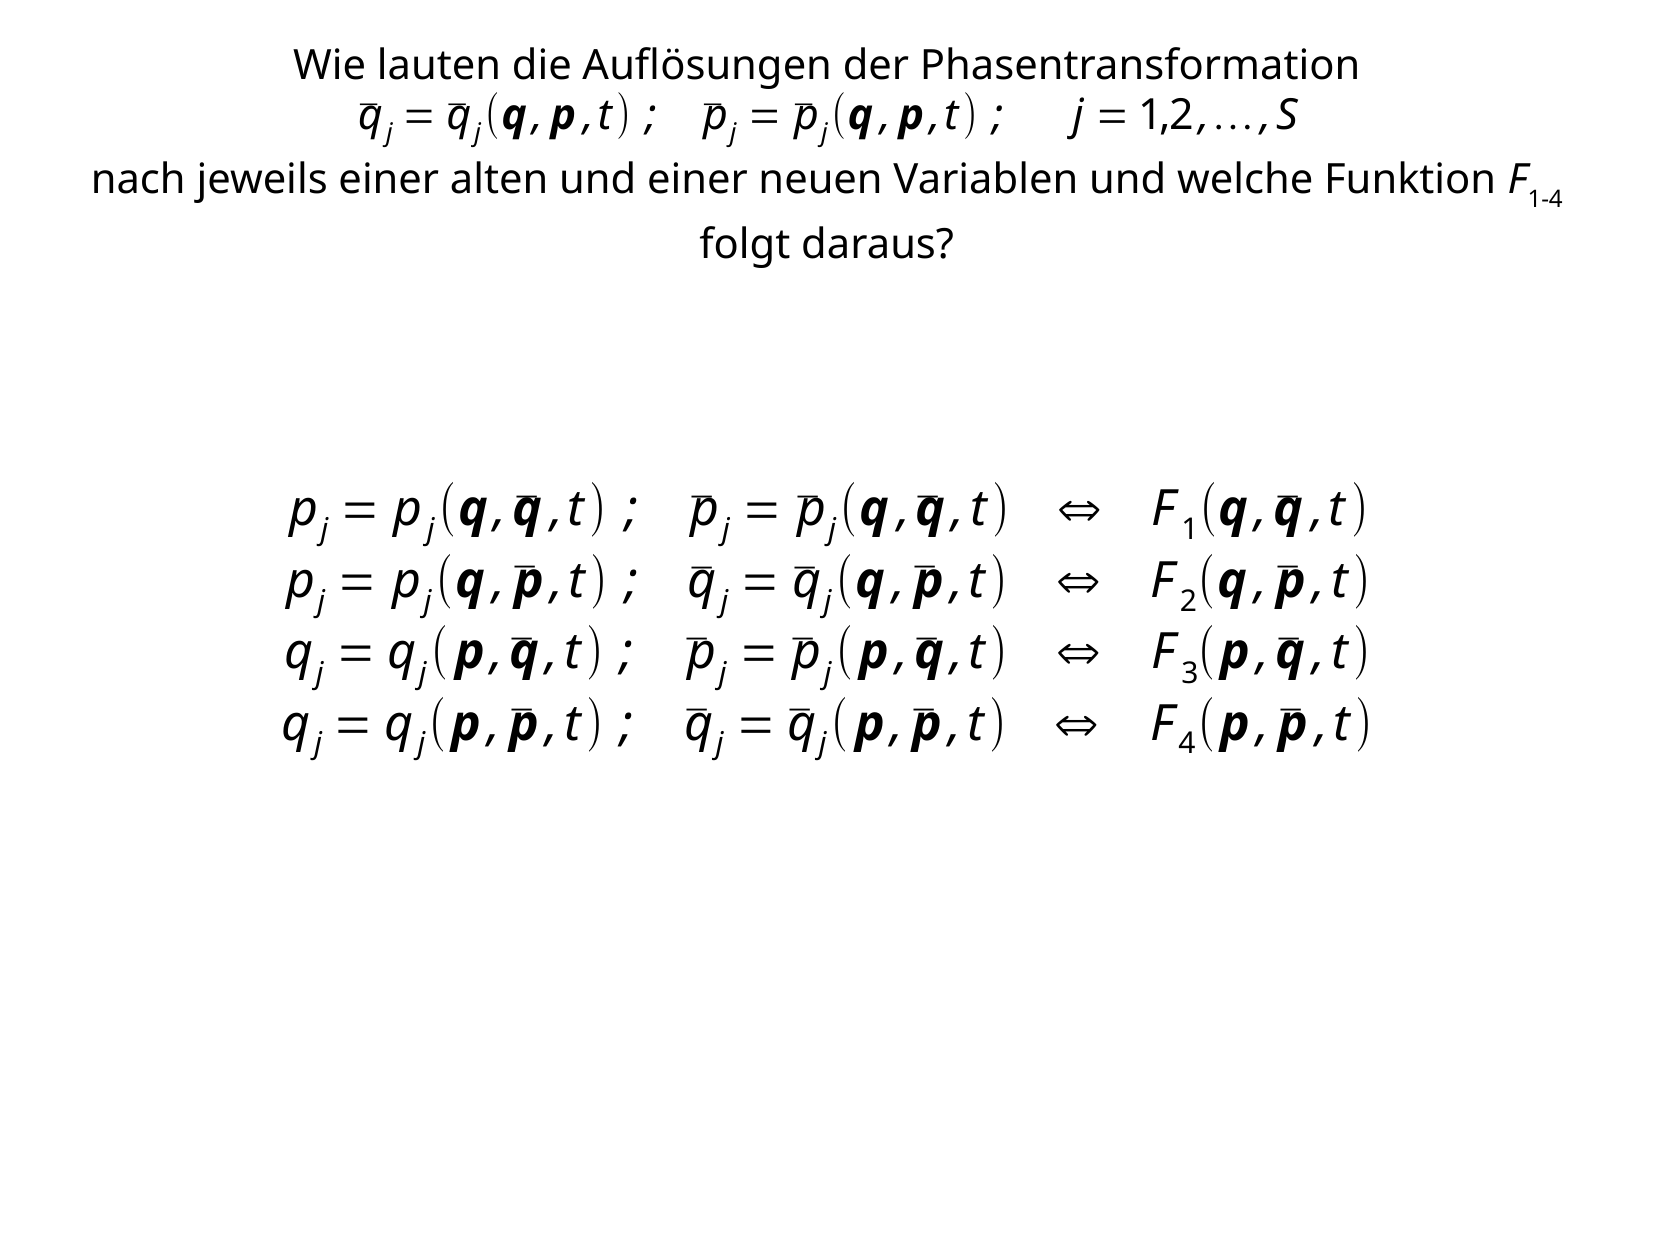

# Wie lauten die Auflösungen der Phasentransformation nach jeweils einer alten und einer neuen Variablen und welche Funktion F1-4 folgt daraus?